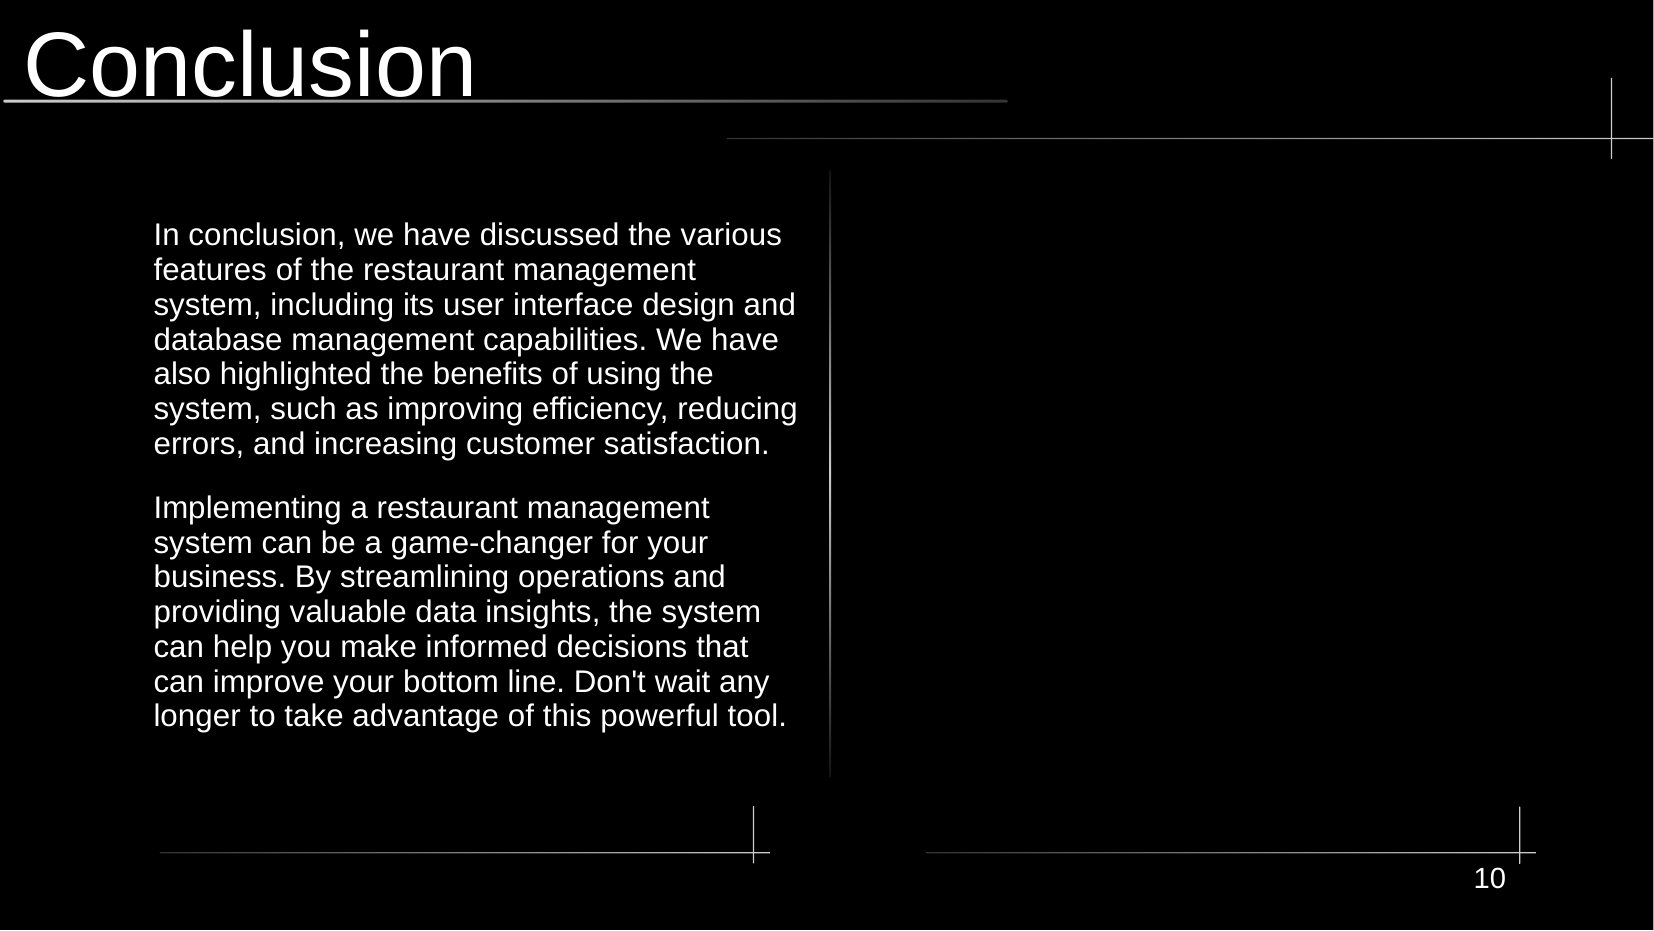

# Conclusion
In conclusion, we have discussed the various features of the restaurant management system, including its user interface design and database management capabilities. We have also highlighted the benefits of using the system, such as improving efficiency, reducing errors, and increasing customer satisfaction.
Implementing a restaurant management system can be a game-changer for your business. By streamlining operations and providing valuable data insights, the system can help you make informed decisions that can improve your bottom line. Don't wait any longer to take advantage of this powerful tool.
10